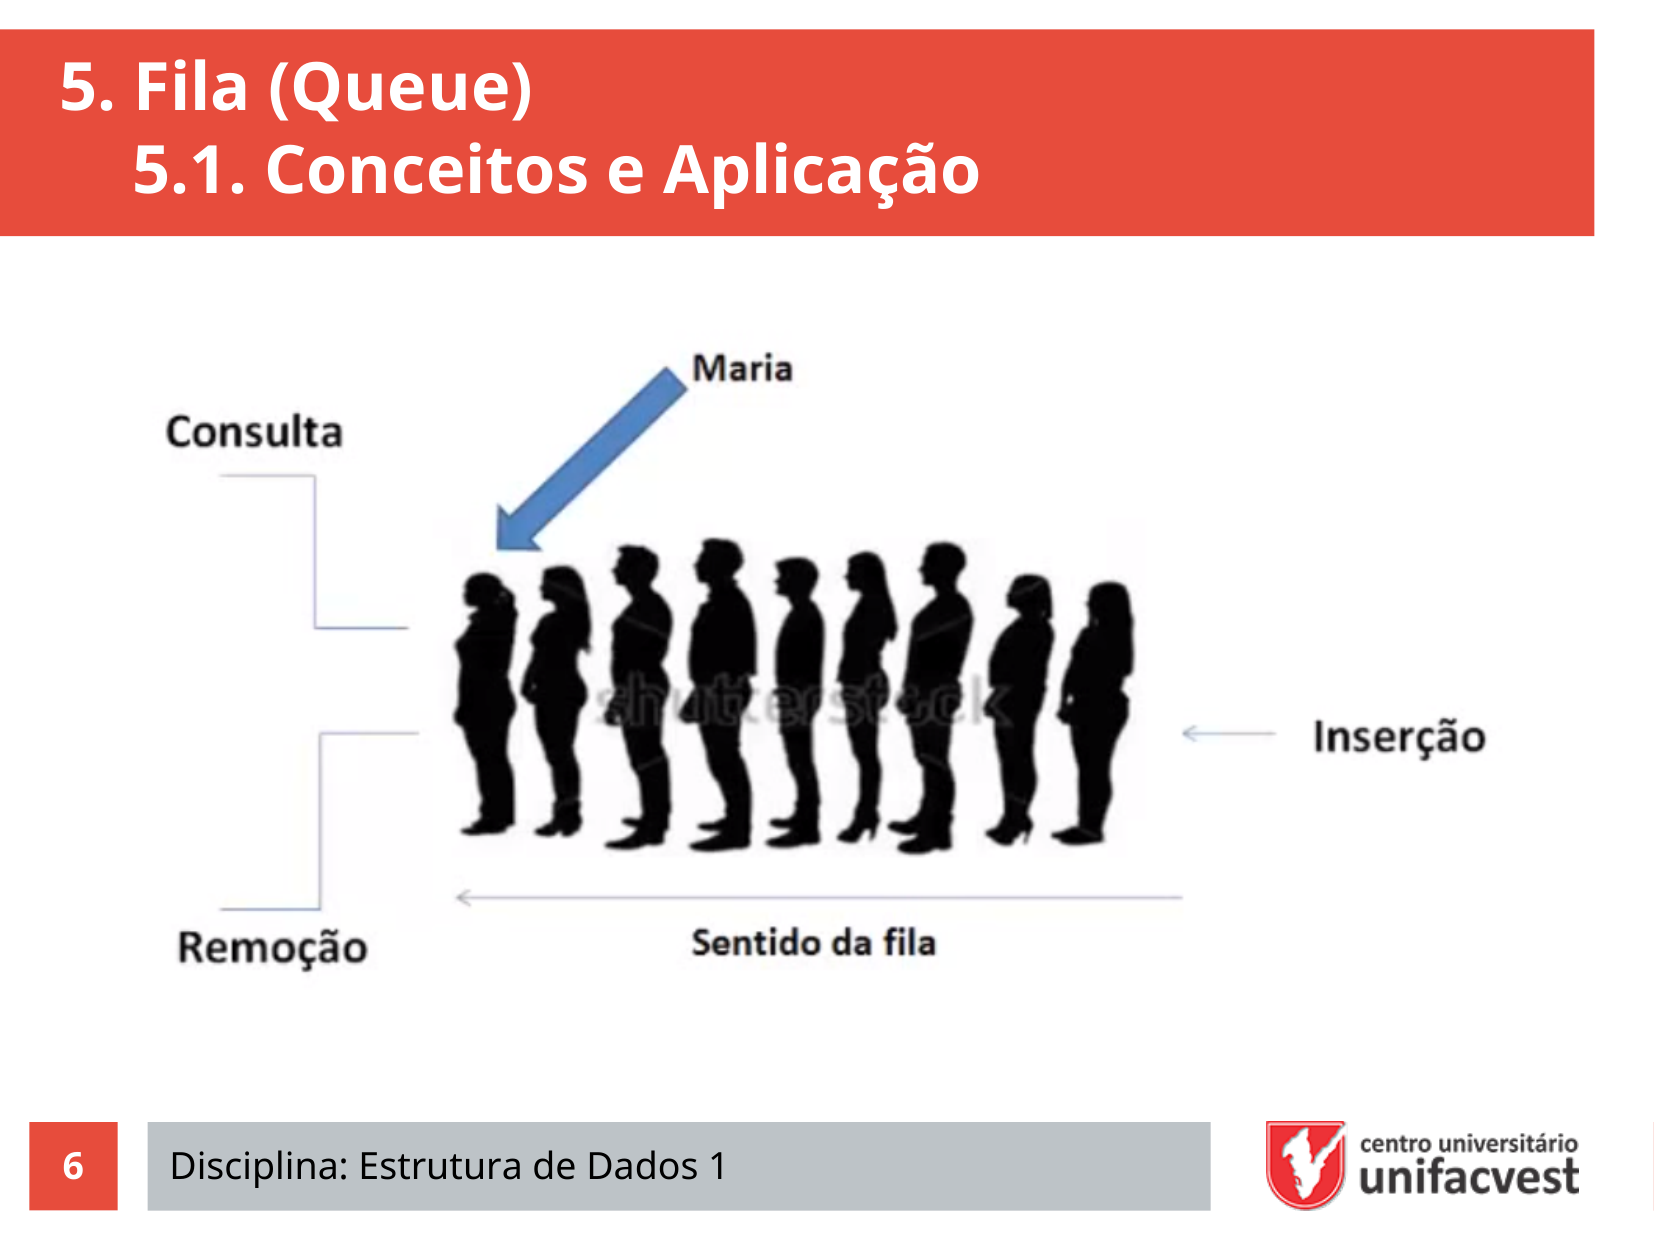

# 5. Fila (Queue) 5.1. Conceitos e Aplicação
6
Disciplina: Estrutura de Dados 1